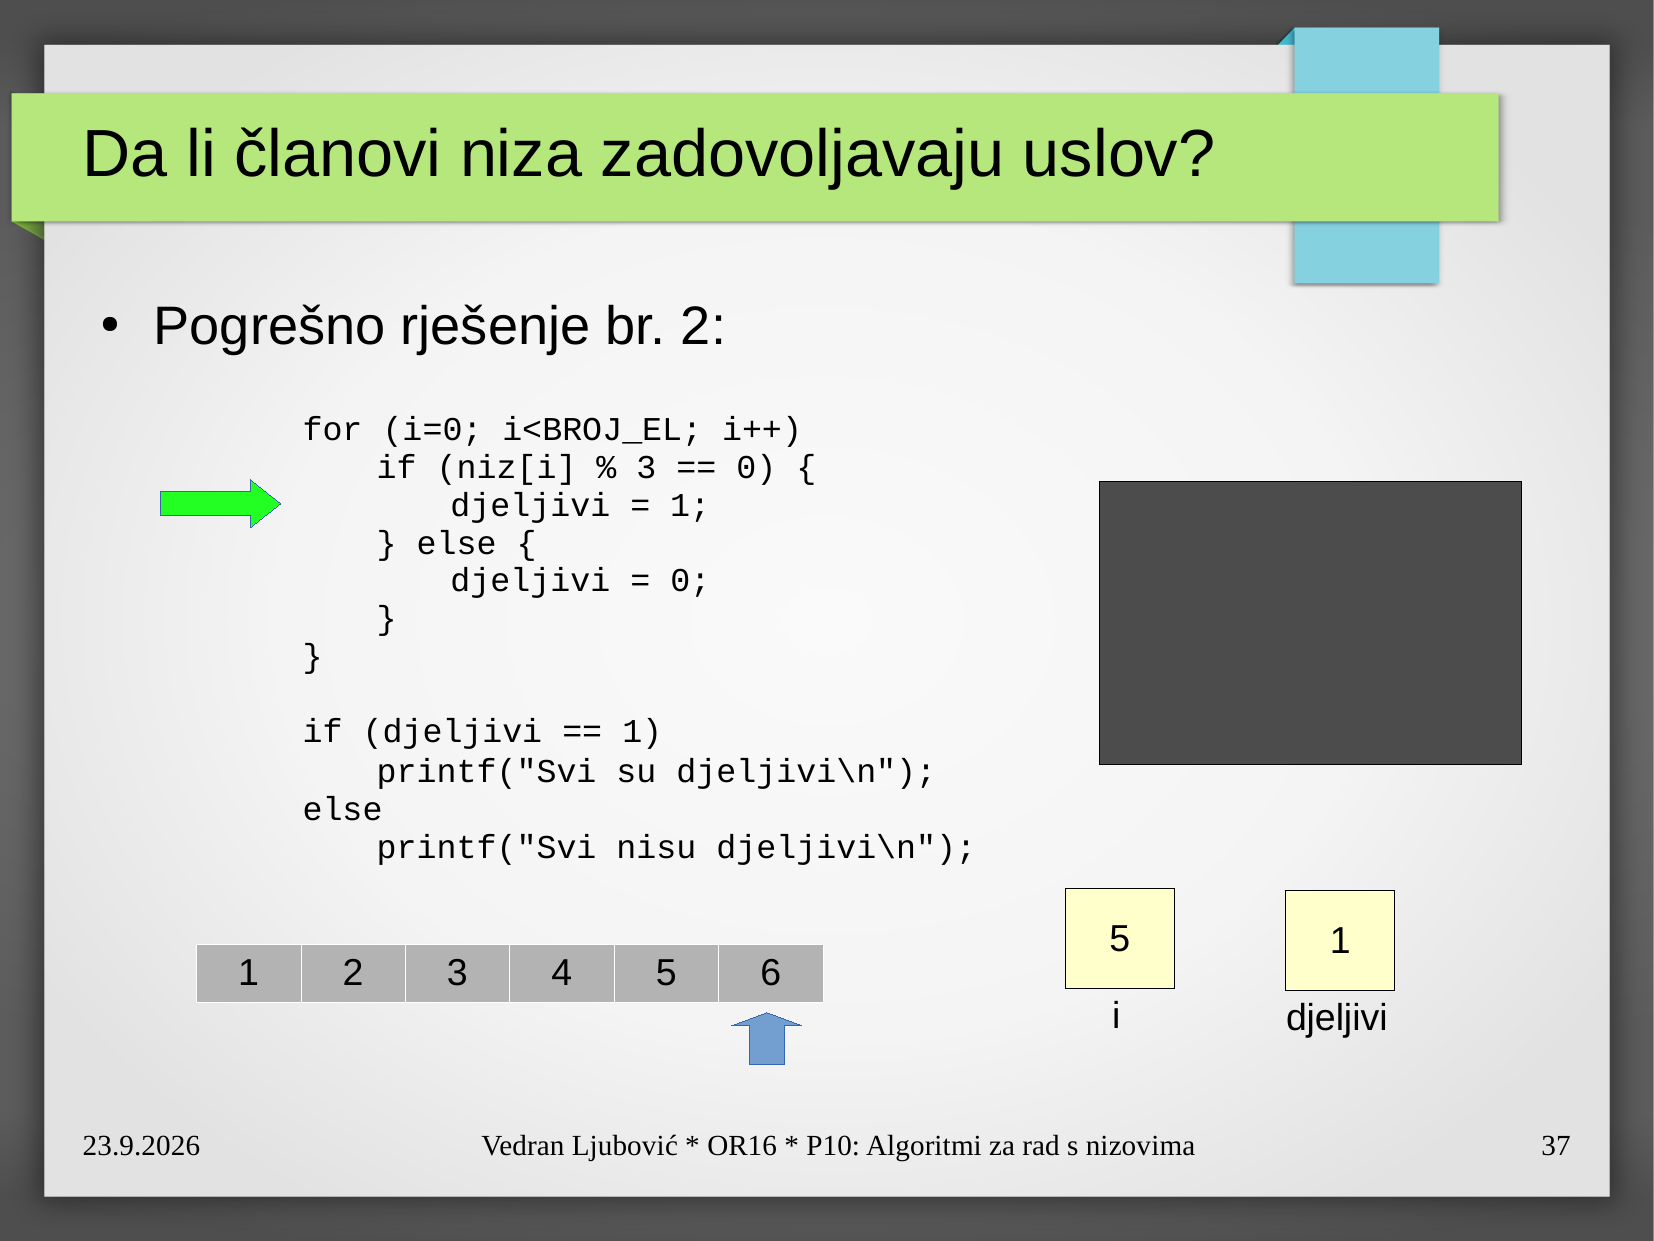

# Da li članovi niza zadovoljavaju uslov?
Pogrešno rješenje br. 2:
	for (i=0; i<BROJ_EL; i++)
		if (niz[i] % 3 == 0) {
			djeljivi = 1;
		} else {
			djeljivi = 0;
		}
	}
	if (djeljivi == 1)
		printf("Svi su djeljivi\n");
	else
		printf("Svi nisu djeljivi\n");
5
1
| 1 | 2 | 3 | 4 | 5 | 6 |
| --- | --- | --- | --- | --- | --- |
i
djeljivi
Vedran Ljubović * OR16 * P10: Algoritmi za rad s nizovima
37